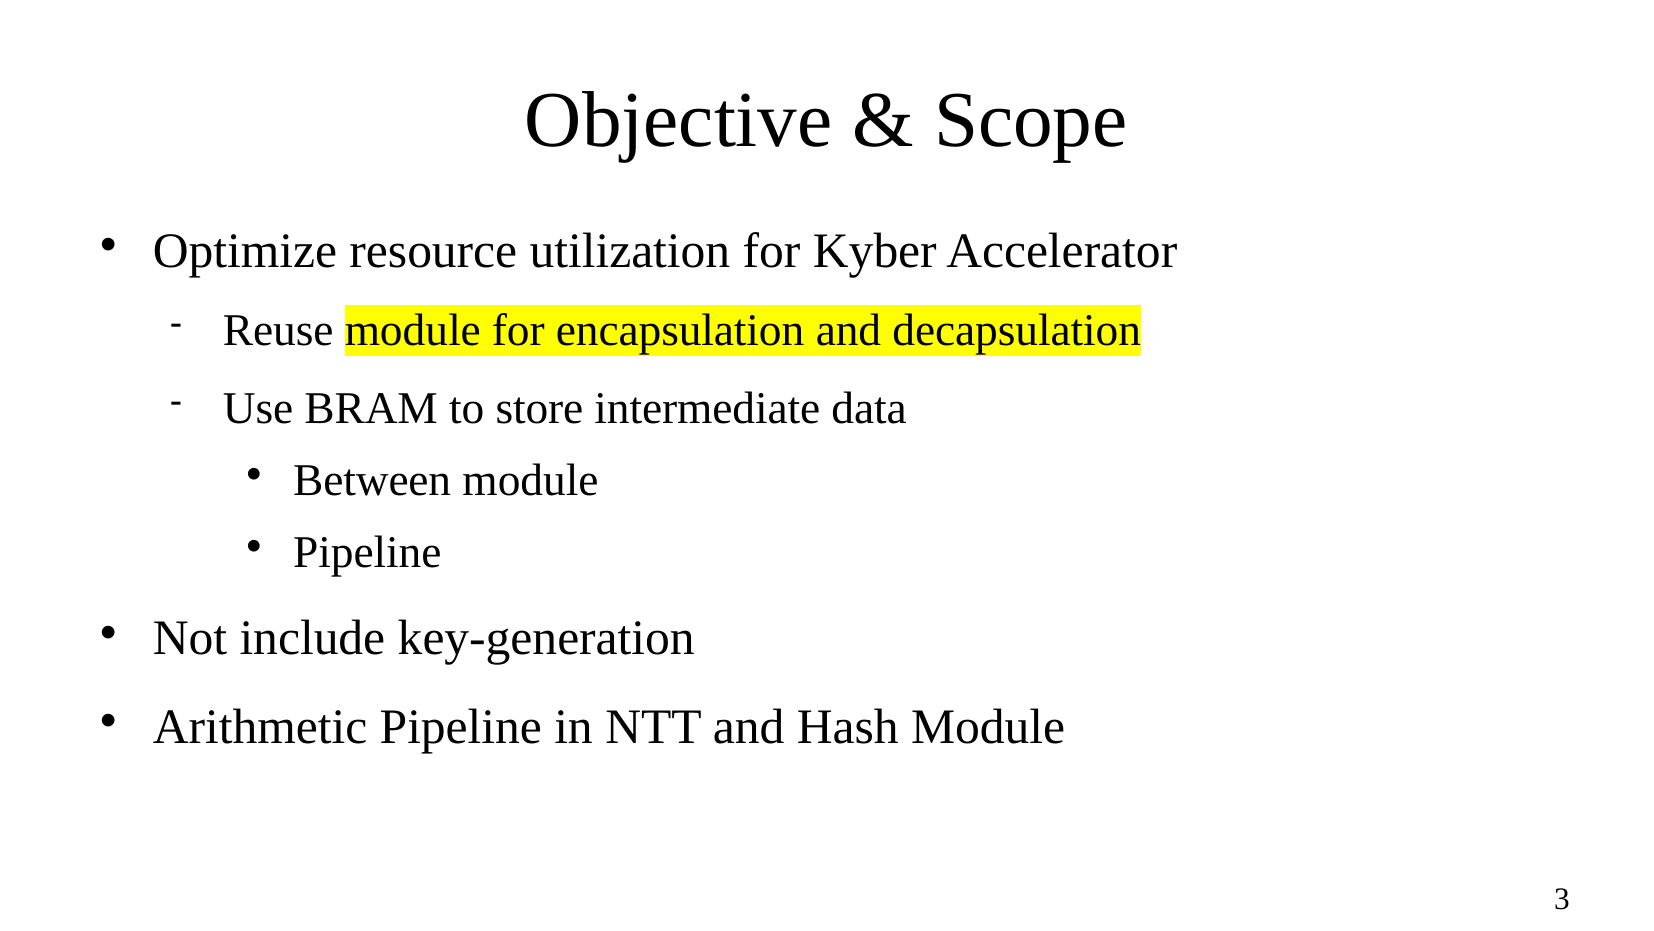

# Objective & Scope
Optimize resource utilization for Kyber Accelerator
Reuse module for encapsulation and decapsulation
Use BRAM to store intermediate data
Between module
Pipeline
Not include key-generation
Arithmetic Pipeline in NTT and Hash Module